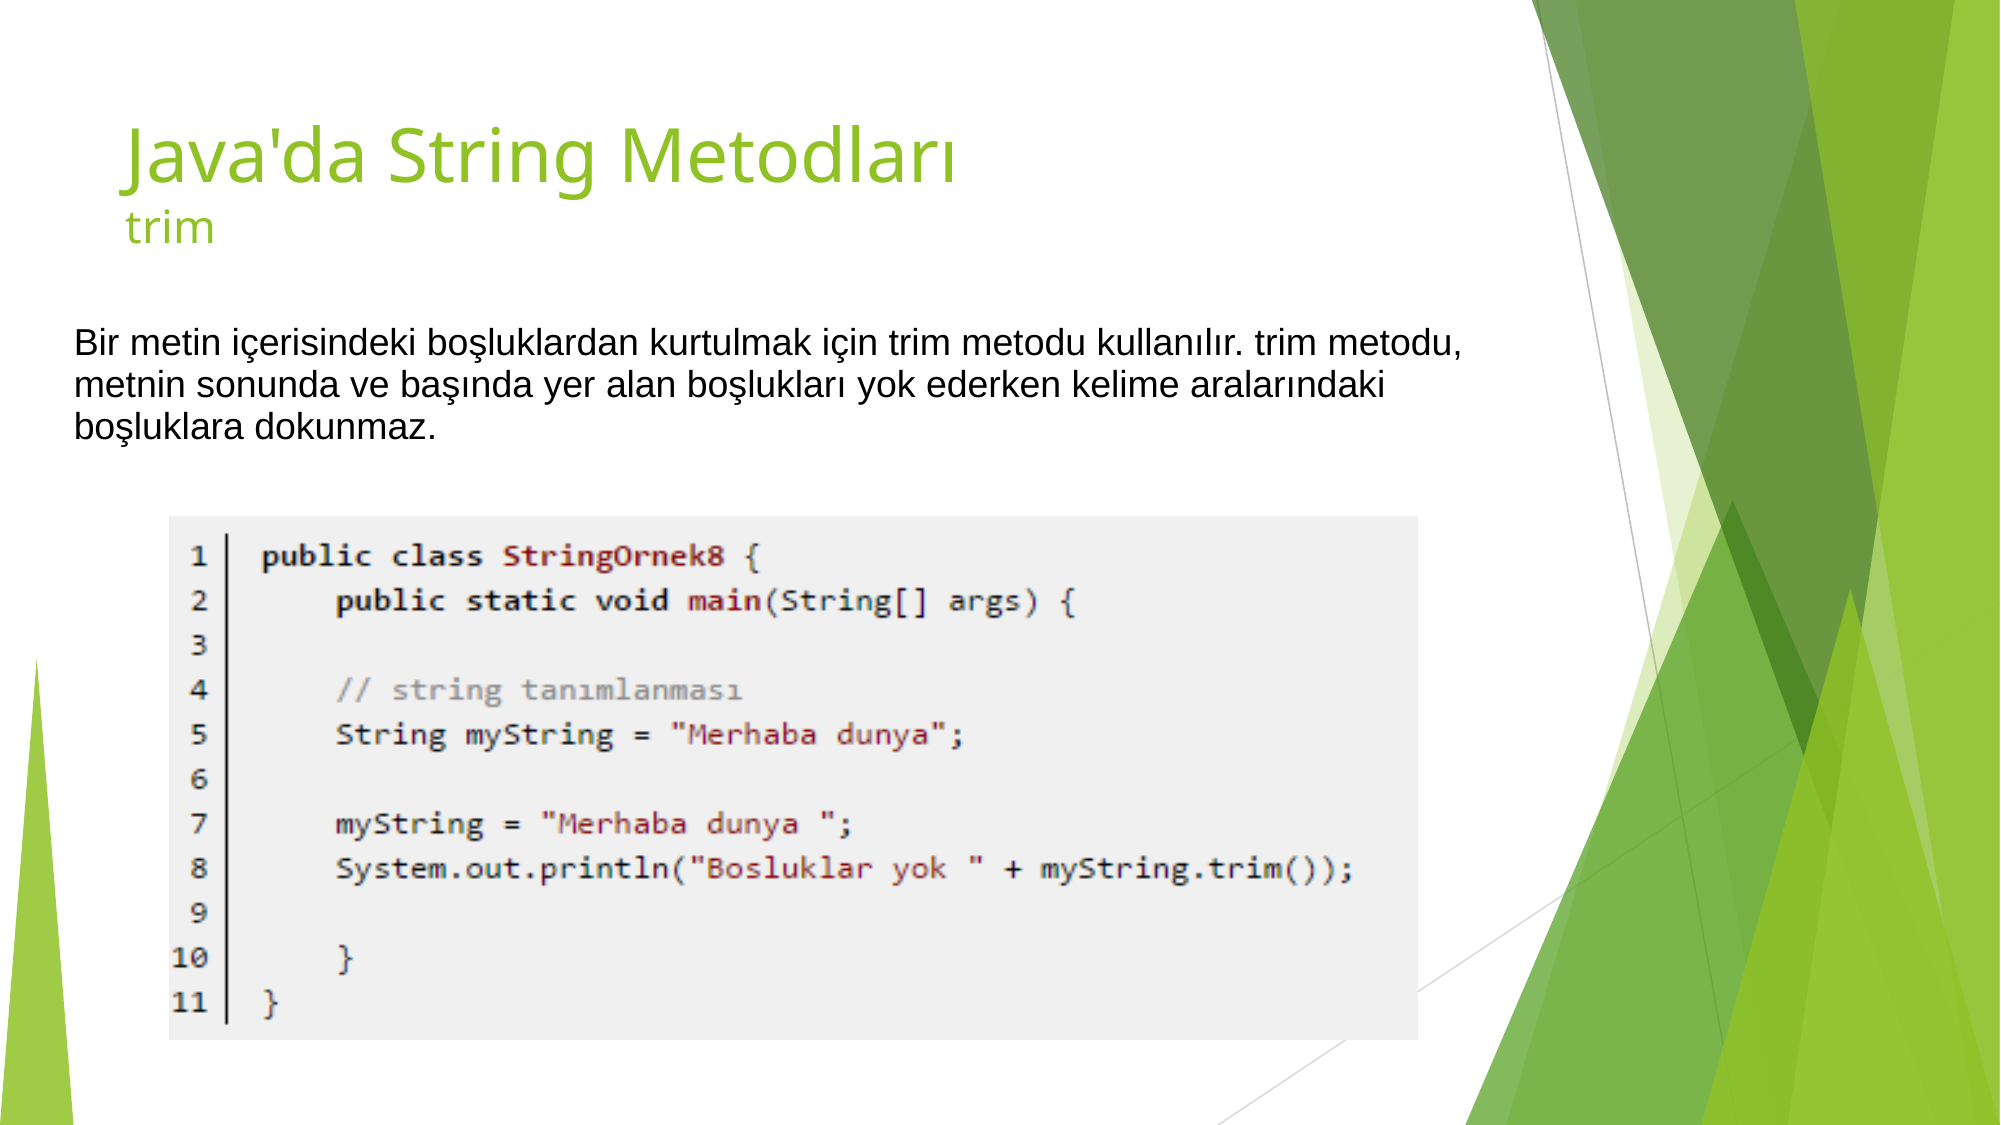

# Java'da String Metodları trim
Bir metin içerisindeki boşluklardan kurtulmak için trim metodu kullanılır. trim metodu, metnin sonunda ve başında yer alan boşlukları yok ederken kelime aralarındaki boşluklara dokunmaz.